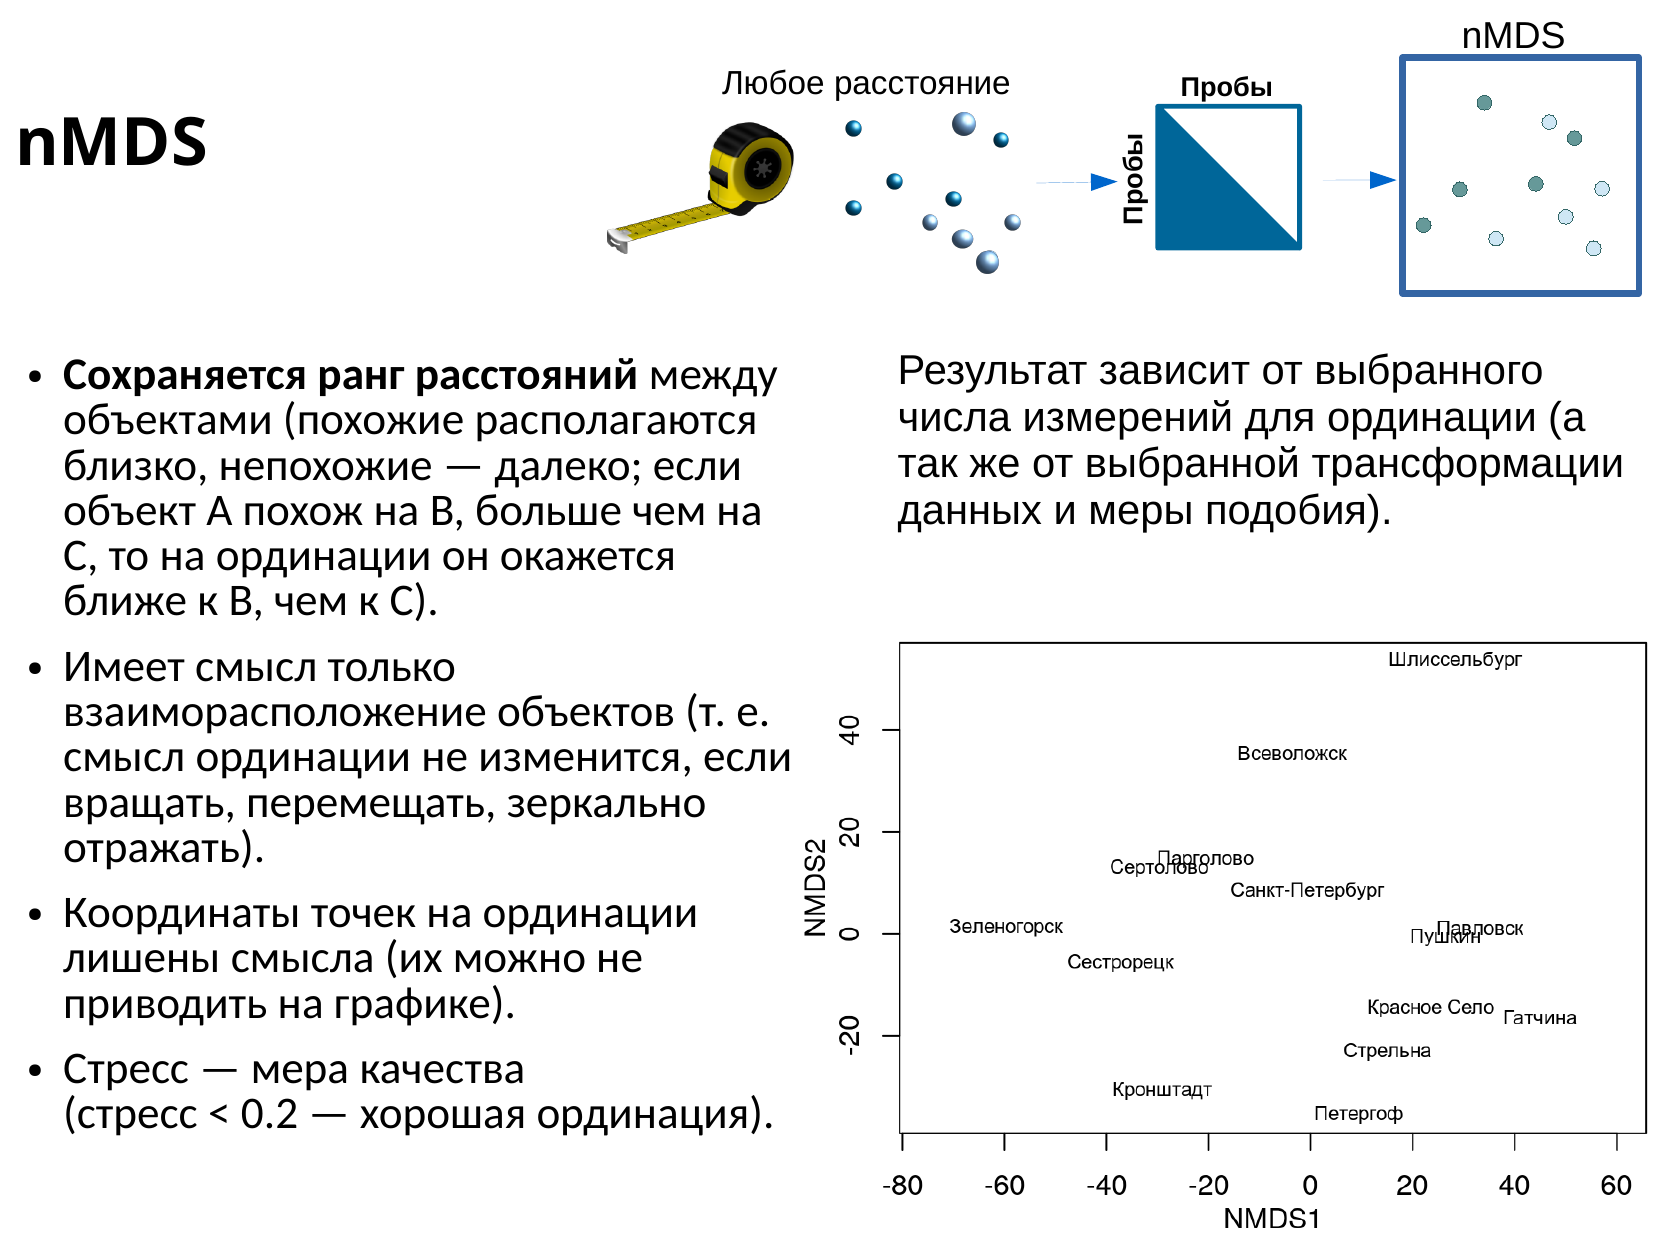

nMDS
# nMDS
Любое расстояние
Пробы
Пробы
Сохраняется ранг расстояний между объектами (похожие располагаются близко, непохожие — далеко; если объект А похож на B, больше чем на C, то на ординации он окажется ближе к B, чем к C).
Имеет смысл только взаиморасположение объектов (т. е. смысл ординации не изменится, если вращать, перемещать, зеркально отражать).
Координаты точек на ординации лишены смысла (их можно не приводить на графике).
Стресс — мера качества
(стресс < 0.2 — хорошая ординация).
Результат зависит от выбранного числа измерений для ординации (а так же от выбранной трансформации данных и меры подобия).